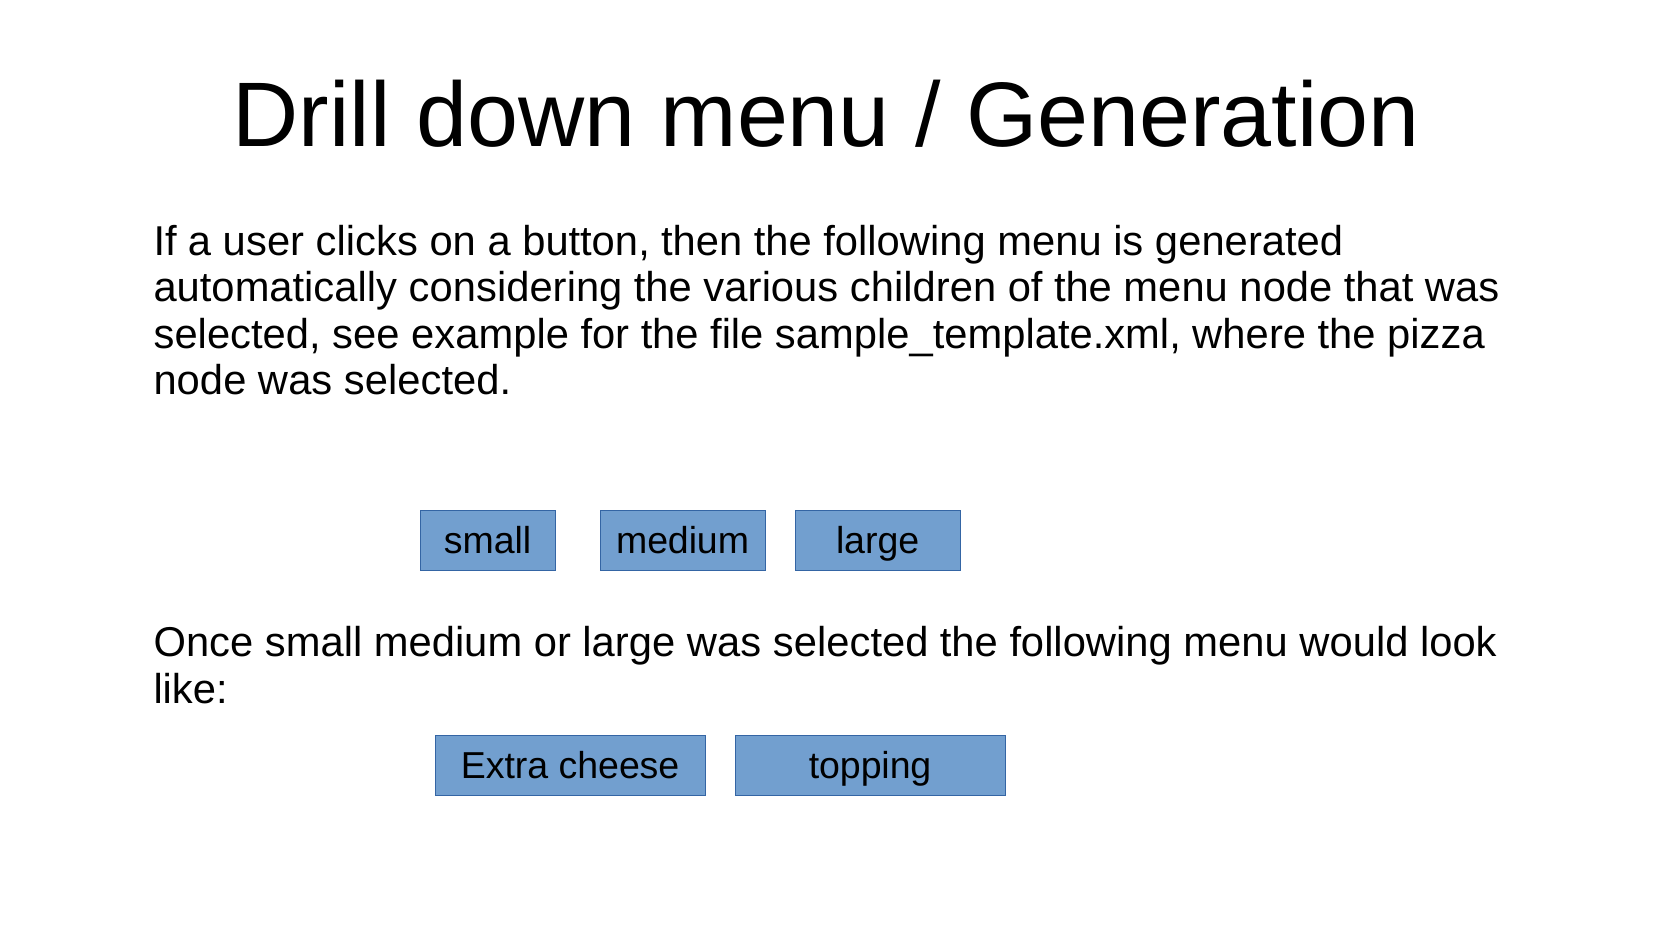

# Drill down menu / Generation
If a user clicks on a button, then the following menu is generated automatically considering the various children of the menu node that was selected, see example for the file sample_template.xml, where the pizza node was selected.
Once small medium or large was selected the following menu would look like:
small
medium
large
Extra cheese
topping